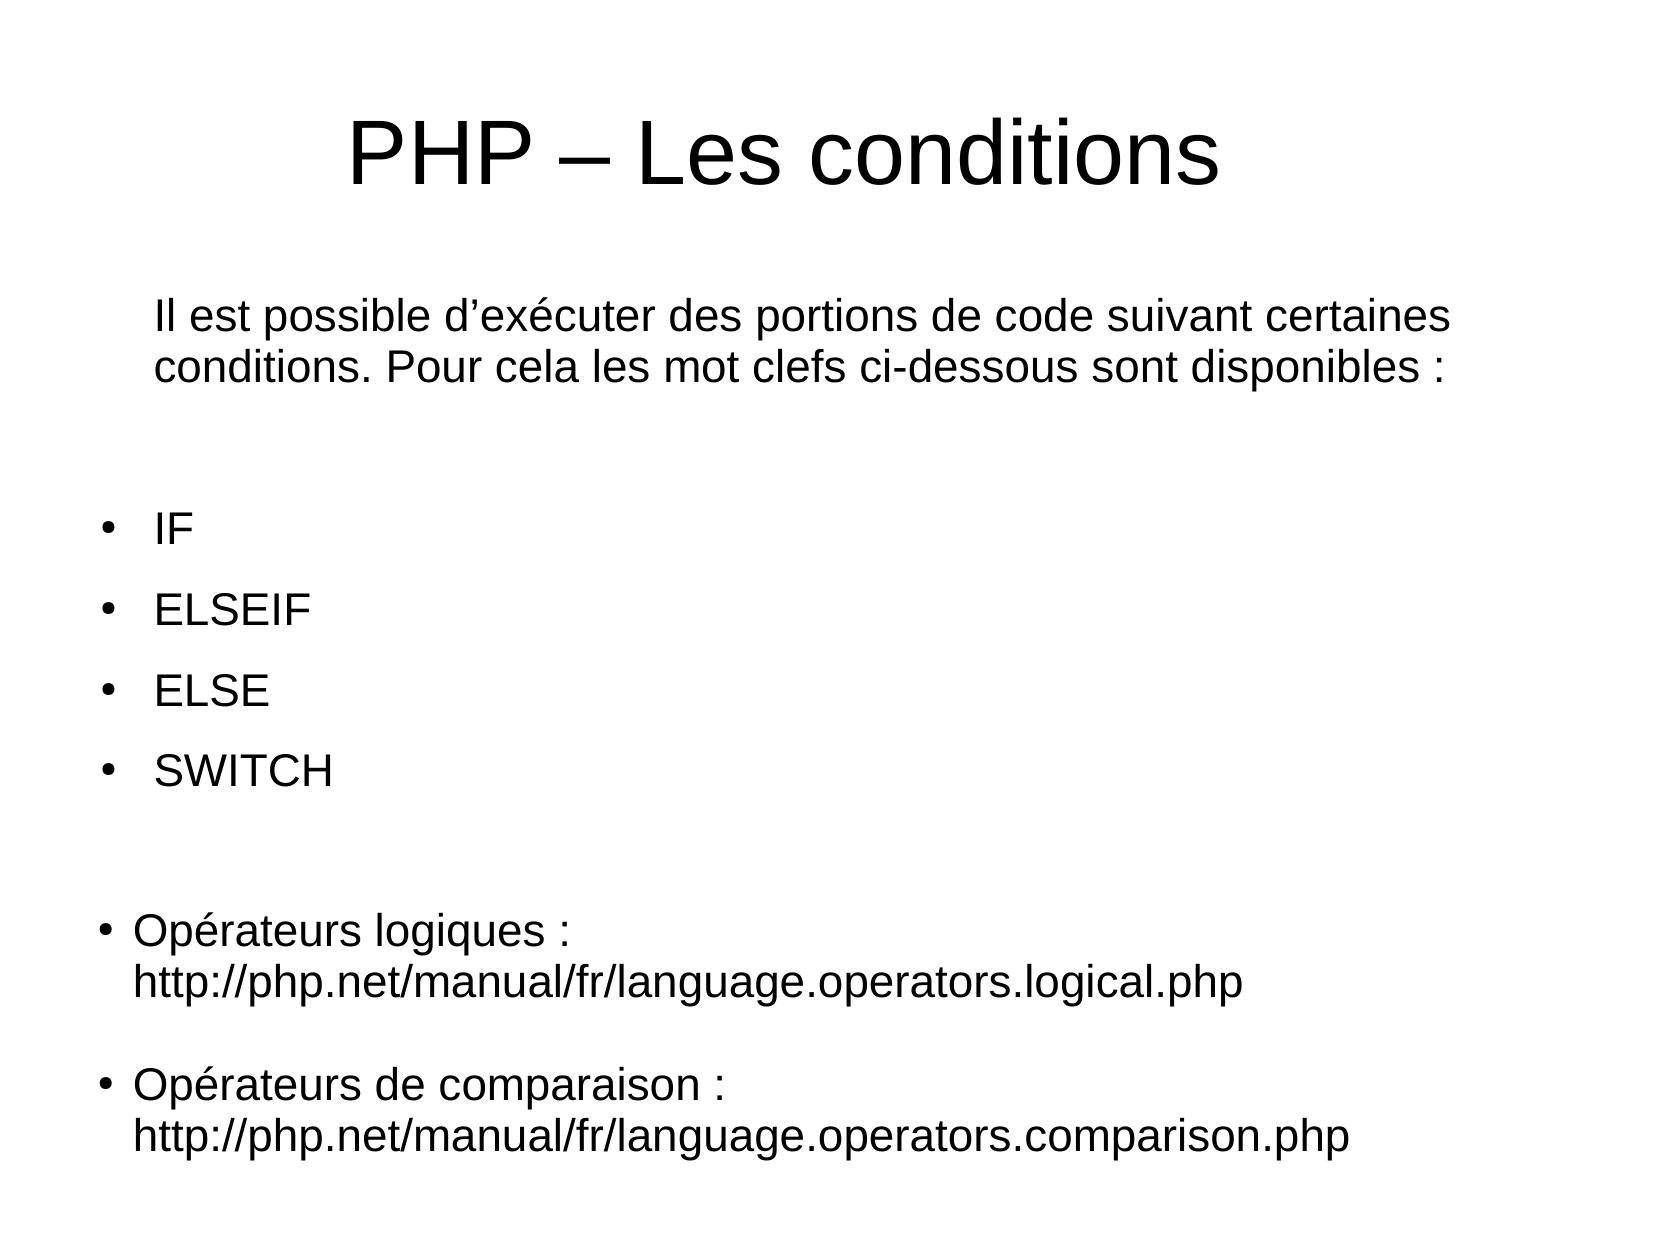

# PHP – Les conditions
Il est possible d’exécuter des portions de code suivant certaines conditions. Pour cela les mot clefs ci-dessous sont disponibles :
IF
ELSEIF
ELSE
SWITCH
Opérateurs logiques :
http://php.net/manual/fr/language.operators.logical.php
Opérateurs de comparaison :
http://php.net/manual/fr/language.operators.comparison.php